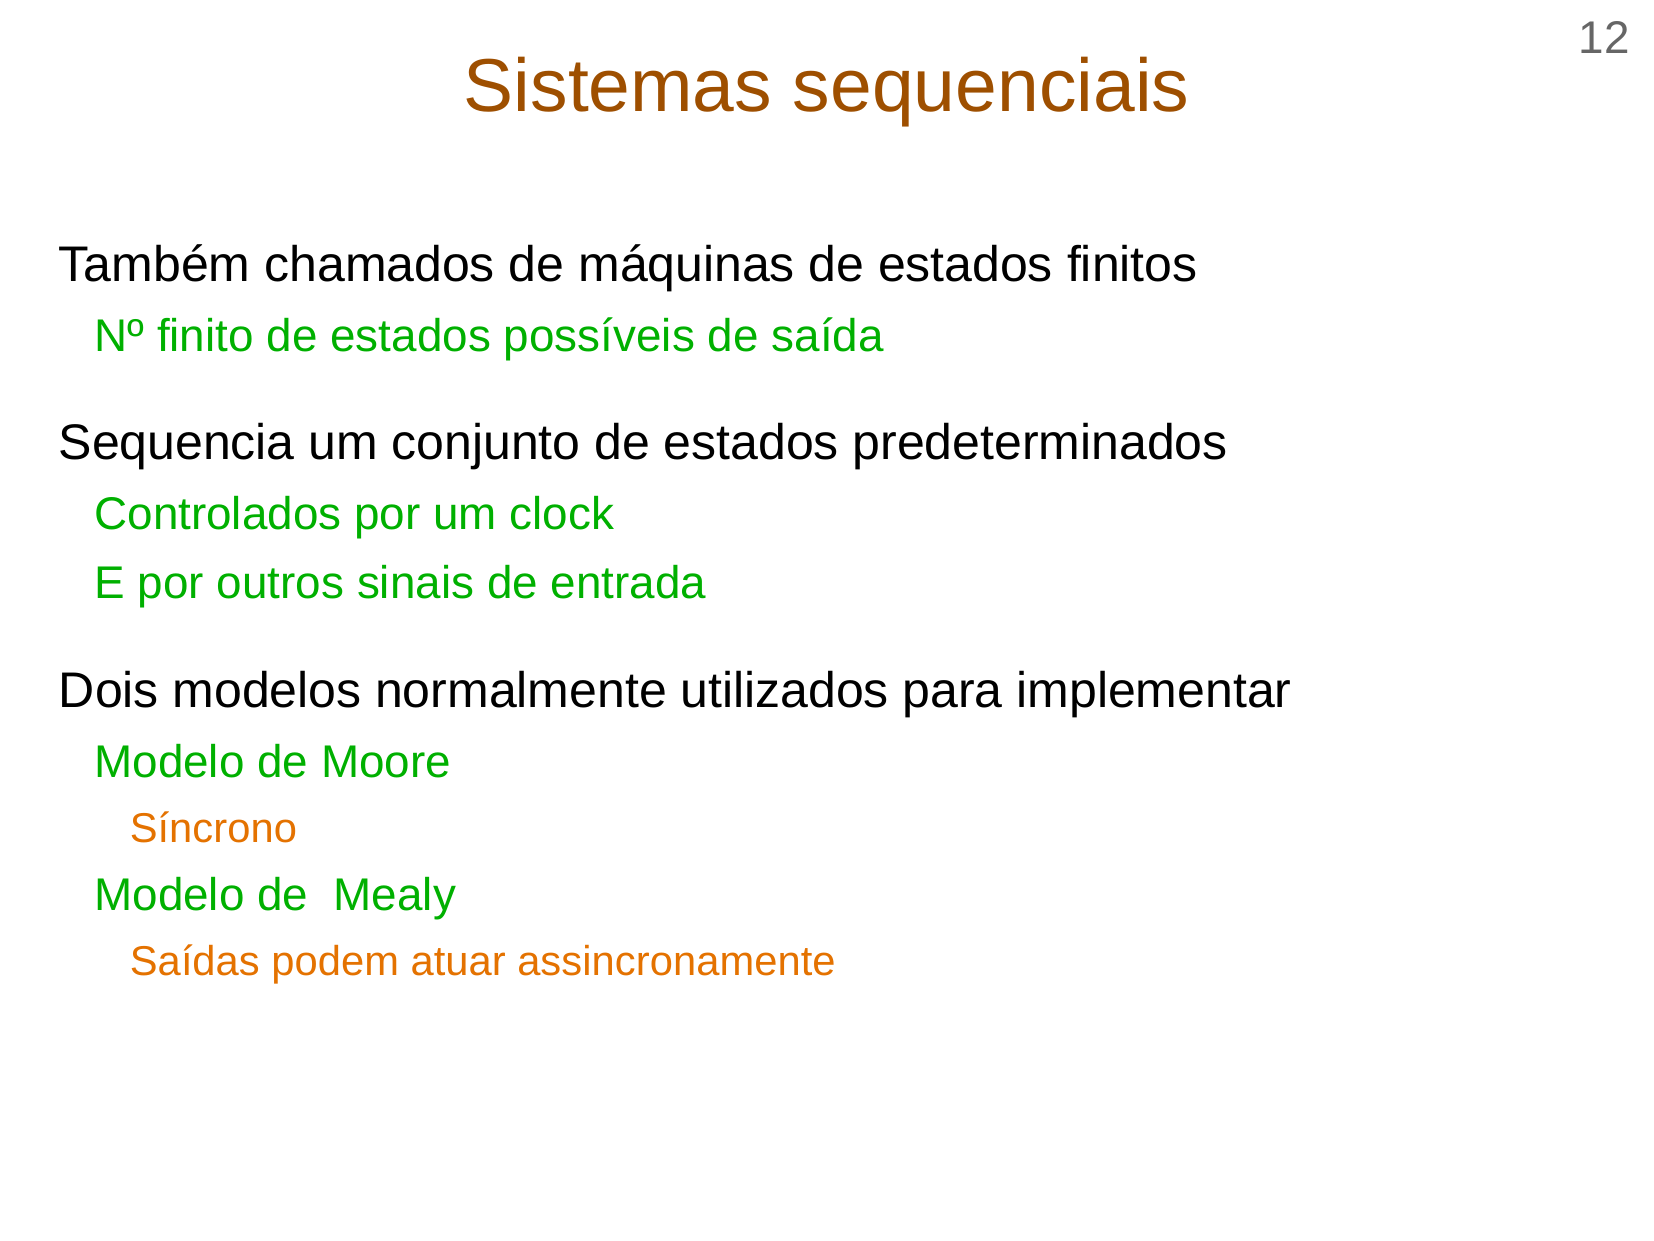

12
# Sistemas sequenciais
Também chamados de máquinas de estados finitos
Nº finito de estados possíveis de saída
Sequencia um conjunto de estados predeterminados
Controlados por um clock
E por outros sinais de entrada
Dois modelos normalmente utilizados para implementar
Modelo de Moore
Síncrono
Modelo de Mealy
Saídas podem atuar assincronamente